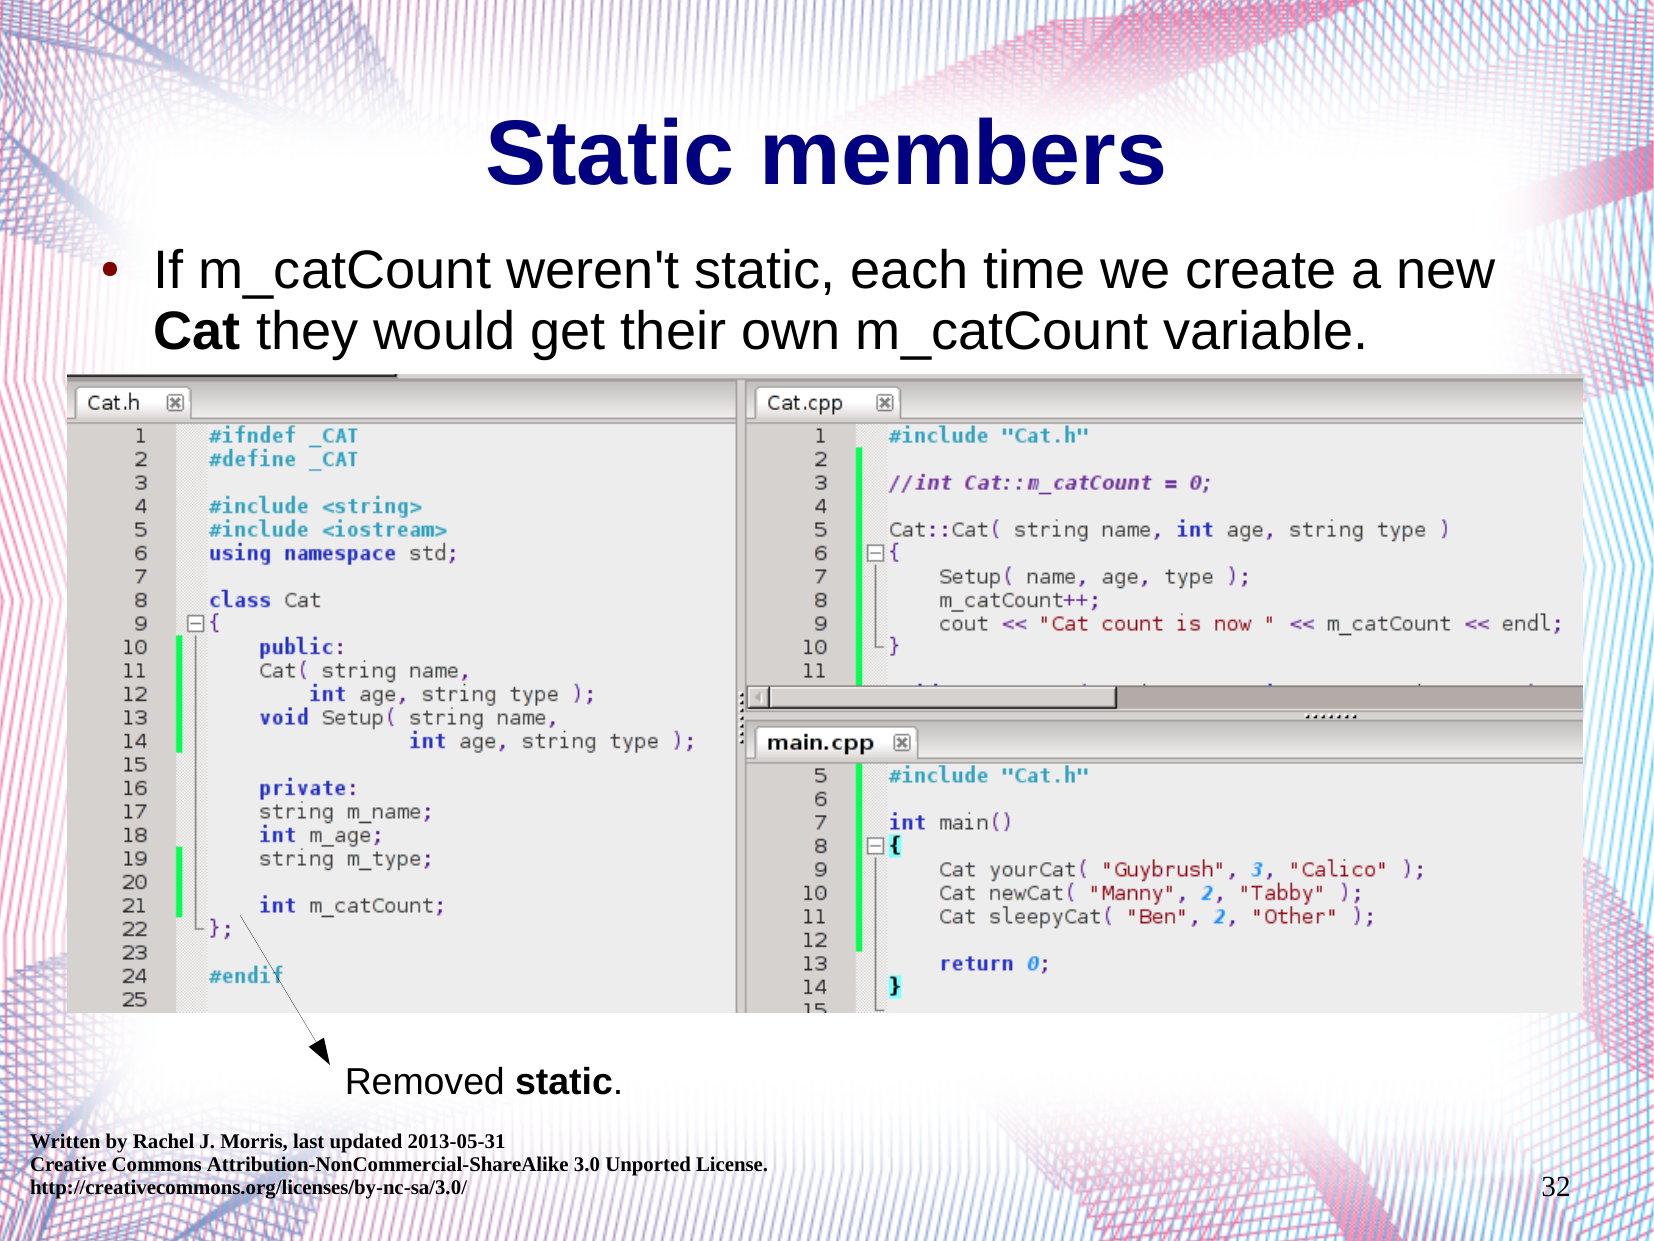

# Static members
If m_catCount weren't static, each time we create a new Cat they would get their own m_catCount variable.
Removed static.
32